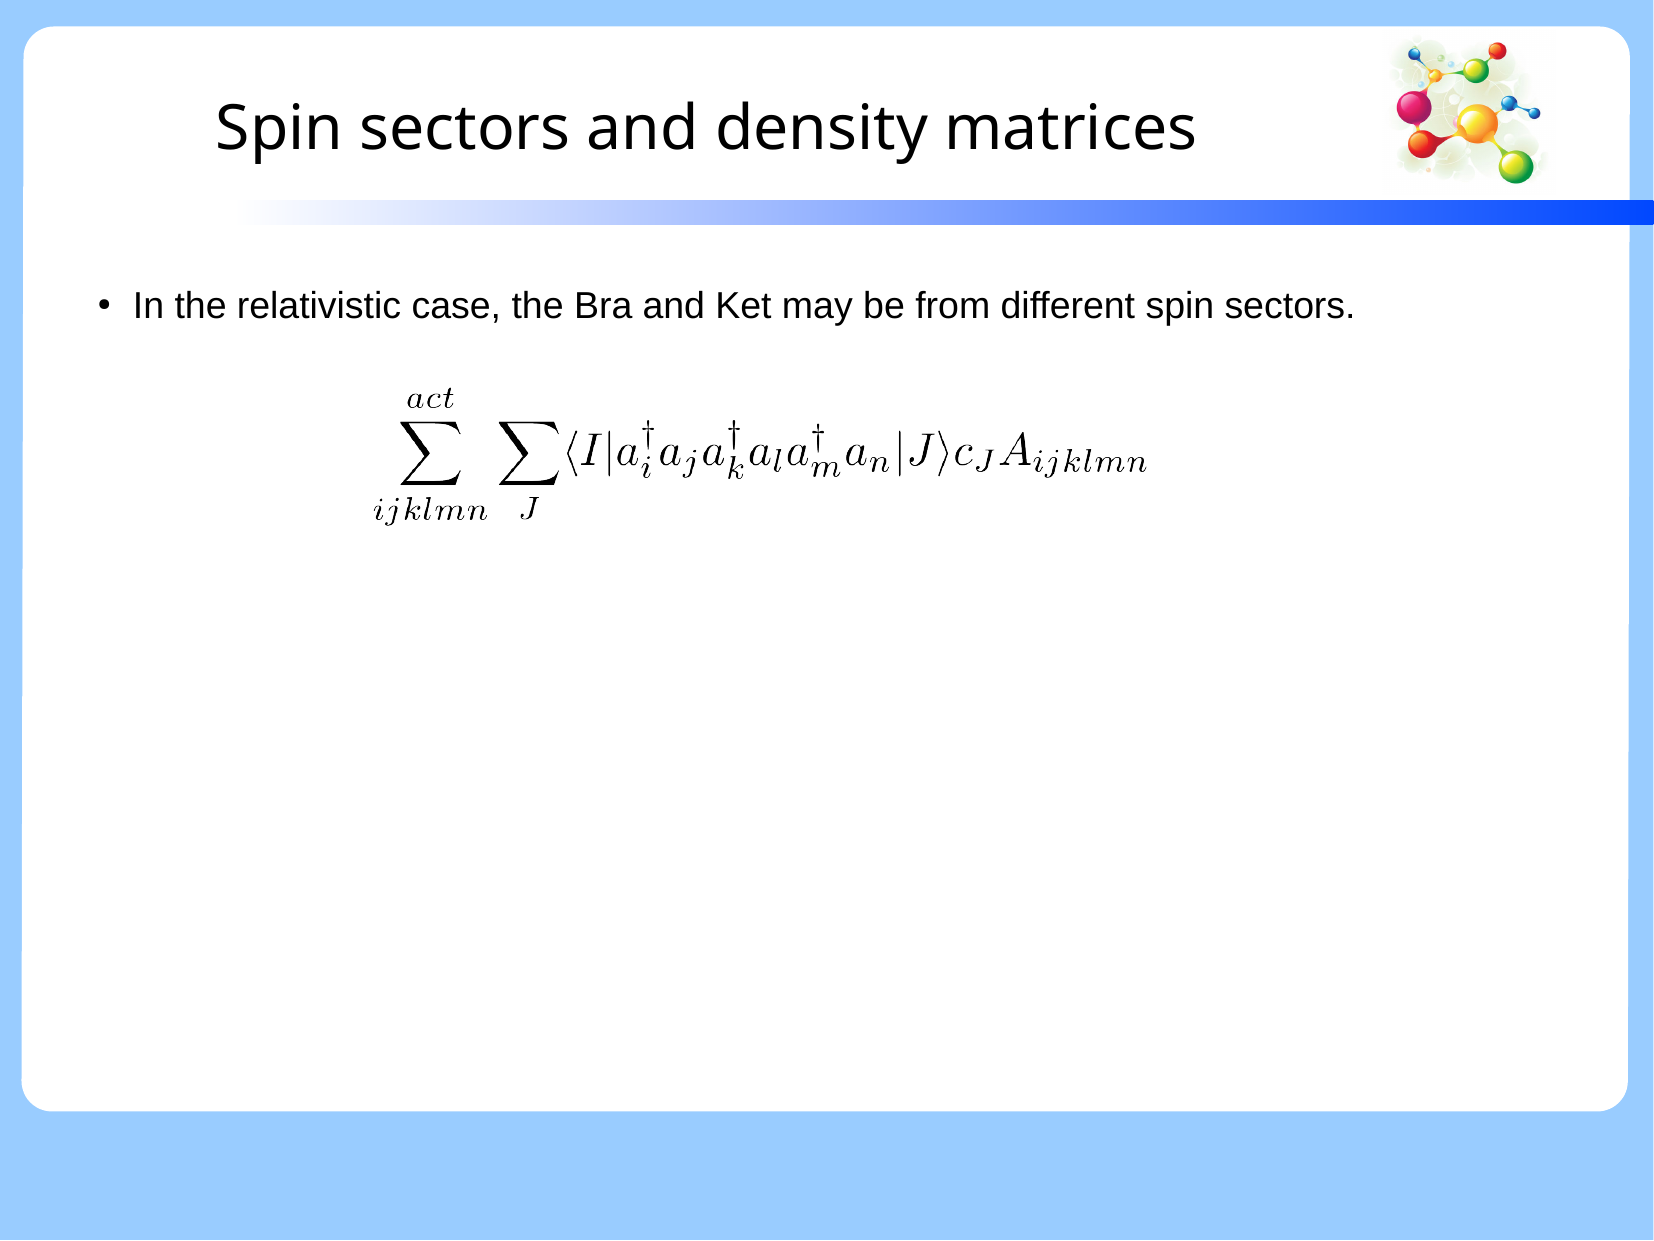

# Spin sectors and density matrices
In the relativistic case, the Bra and Ket may be from different spin sectors.